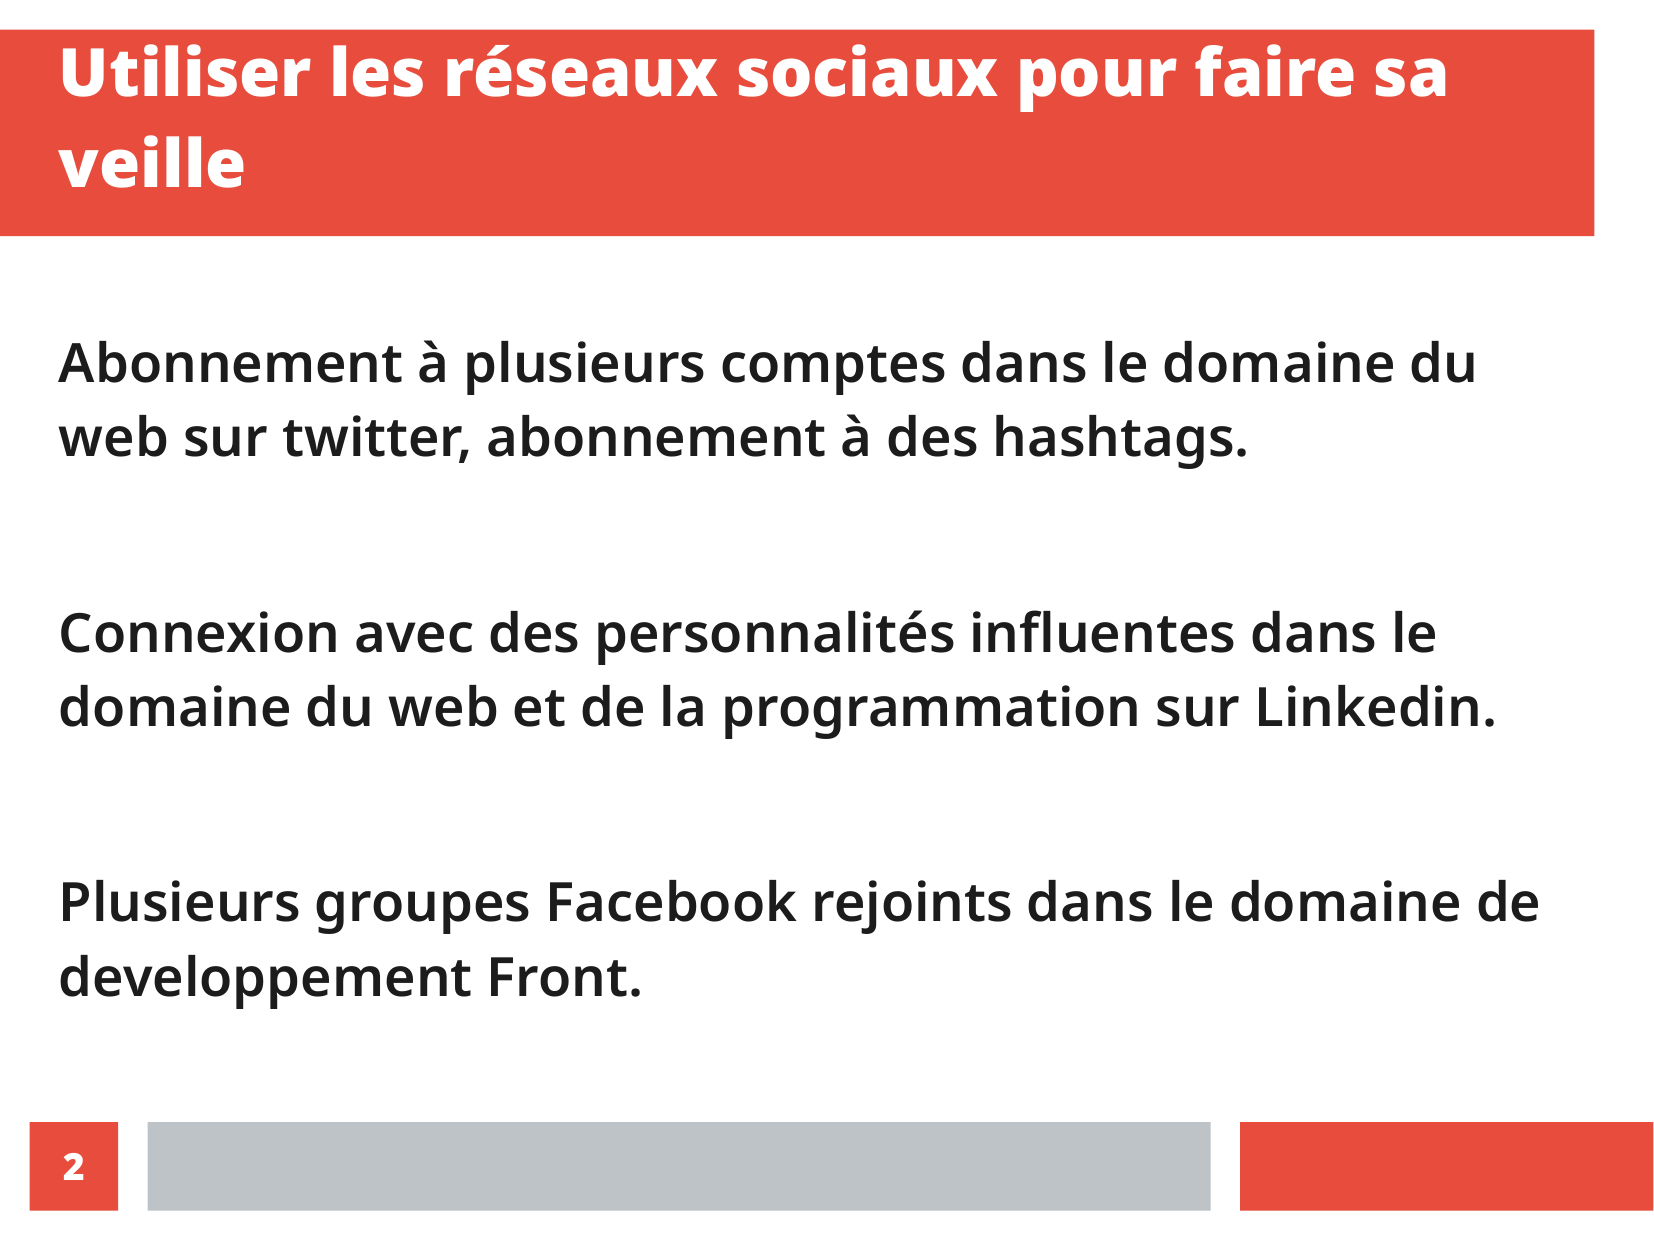

# Utiliser les réseaux sociaux pour faire sa veille
Abonnement à plusieurs comptes dans le domaine du web sur twitter, abonnement à des hashtags.
Connexion avec des personnalités influentes dans le domaine du web et de la programmation sur Linkedin.
Plusieurs groupes Facebook rejoints dans le domaine de developpement Front.
2